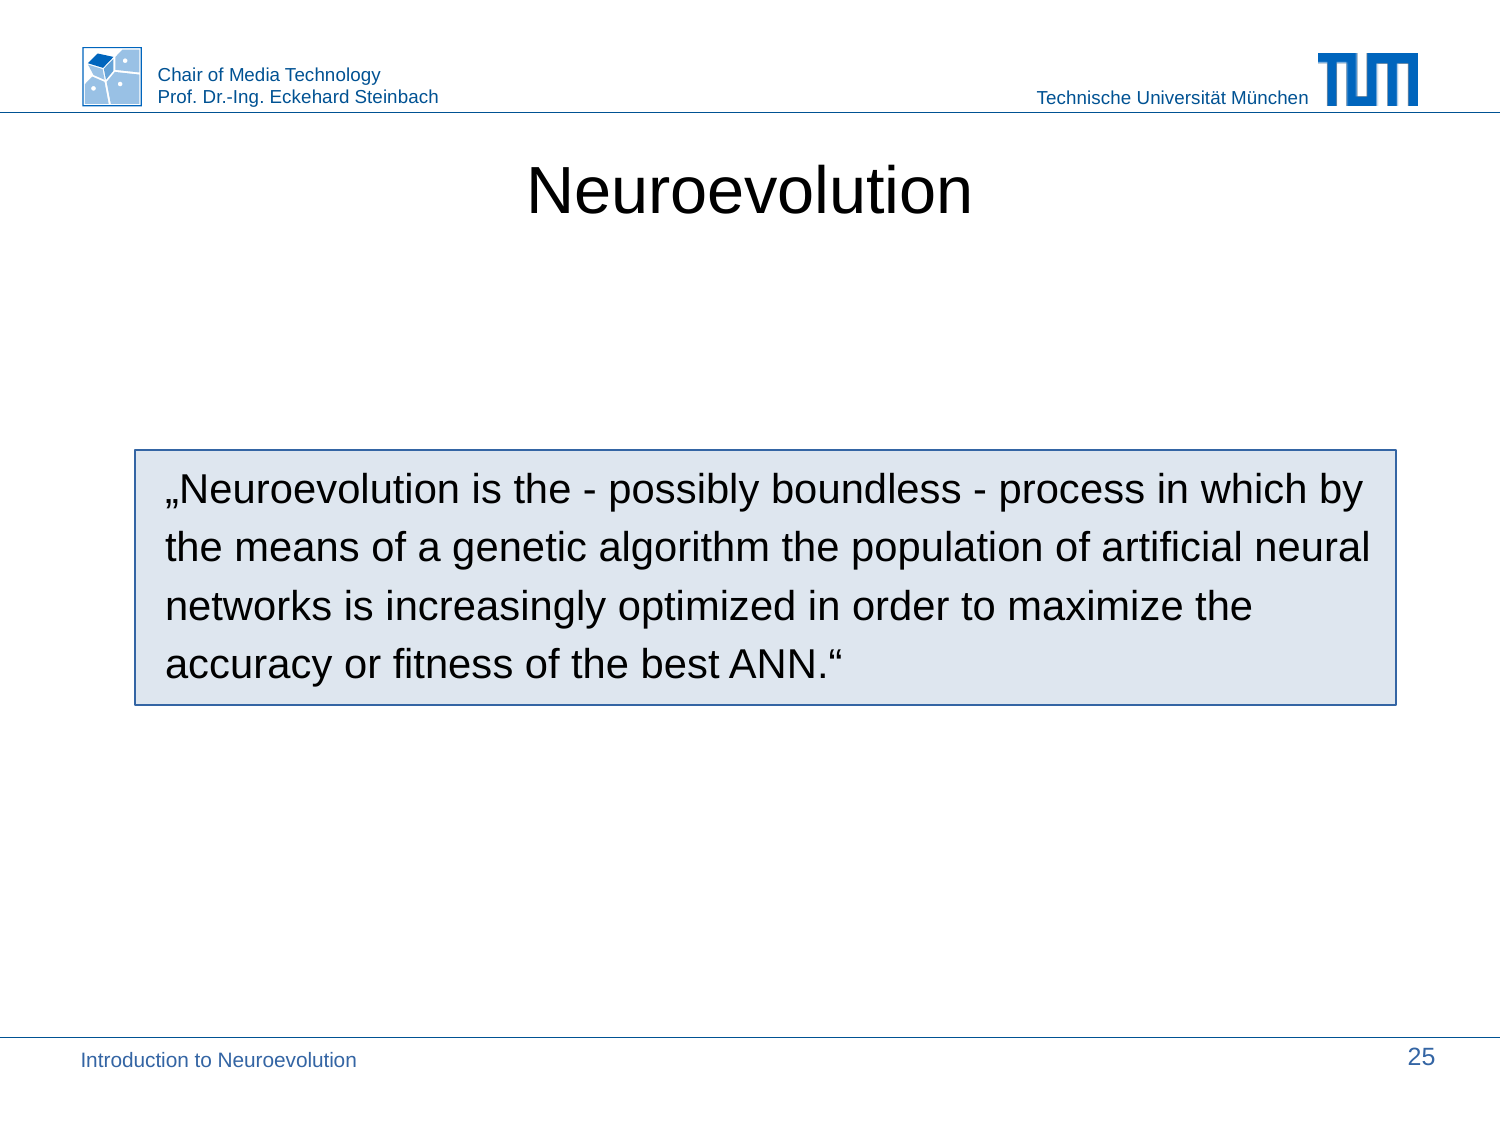

Neuroevolution
# „Neuroevolution is the - possibly boundless - process in which by
 the means of a genetic algorithm the population of artificial neural
 networks is increasingly optimized in order to maximize the
 accuracy or fitness of the best ANN.“
Introduction to Neuroevolution